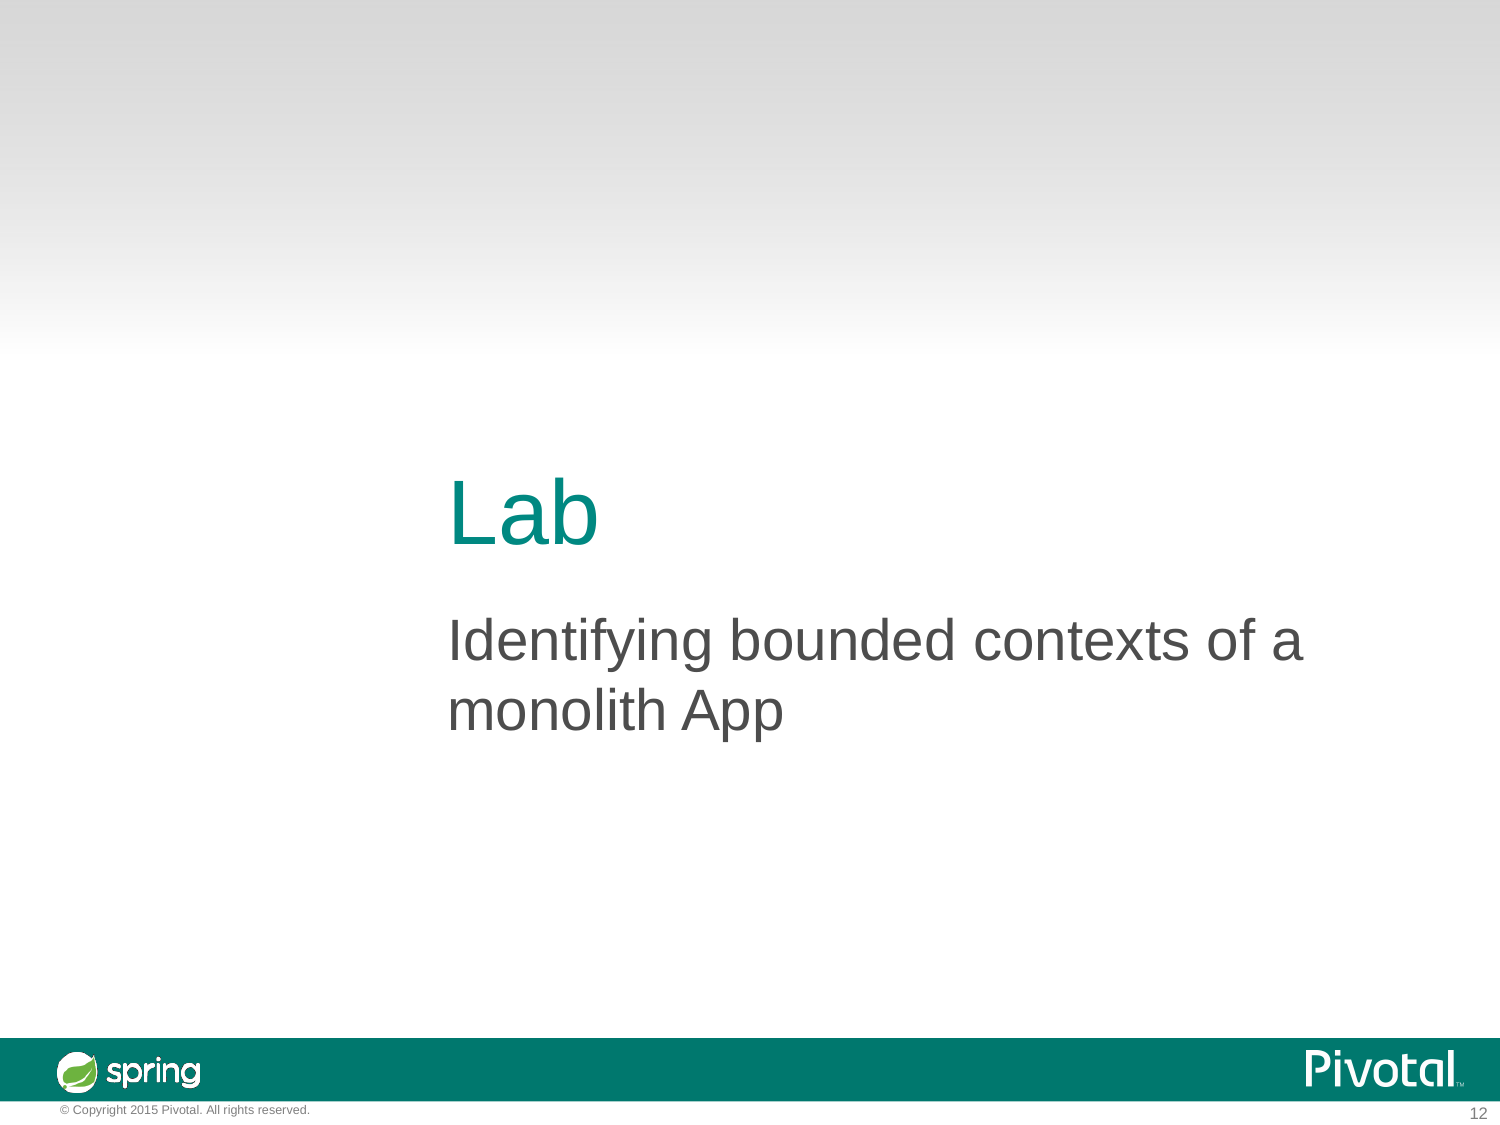

# Lab
Identifying bounded contexts of a monolith App